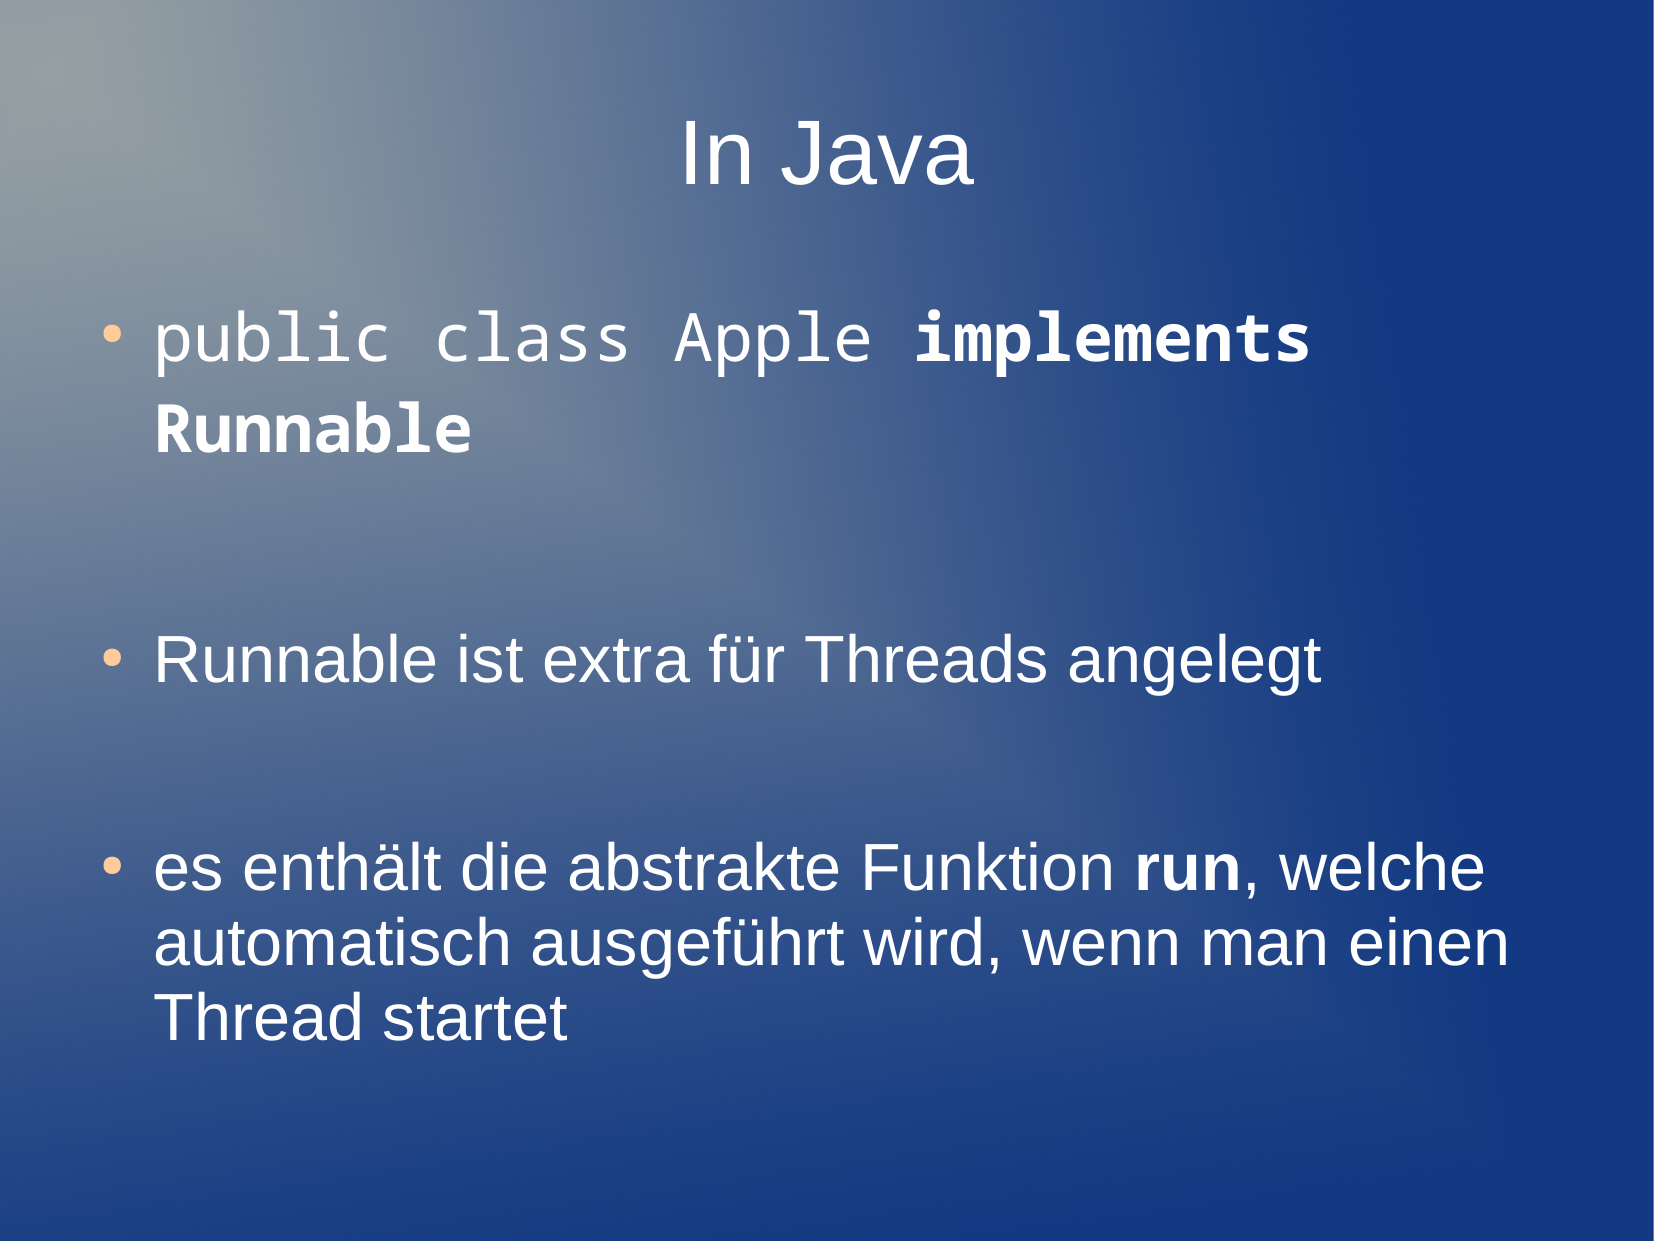

# In Java
public class Apple implements Runnable
Runnable ist extra für Threads angelegt
es enthält die abstrakte Funktion run, welche automatisch ausgeführt wird, wenn man einen Thread startet